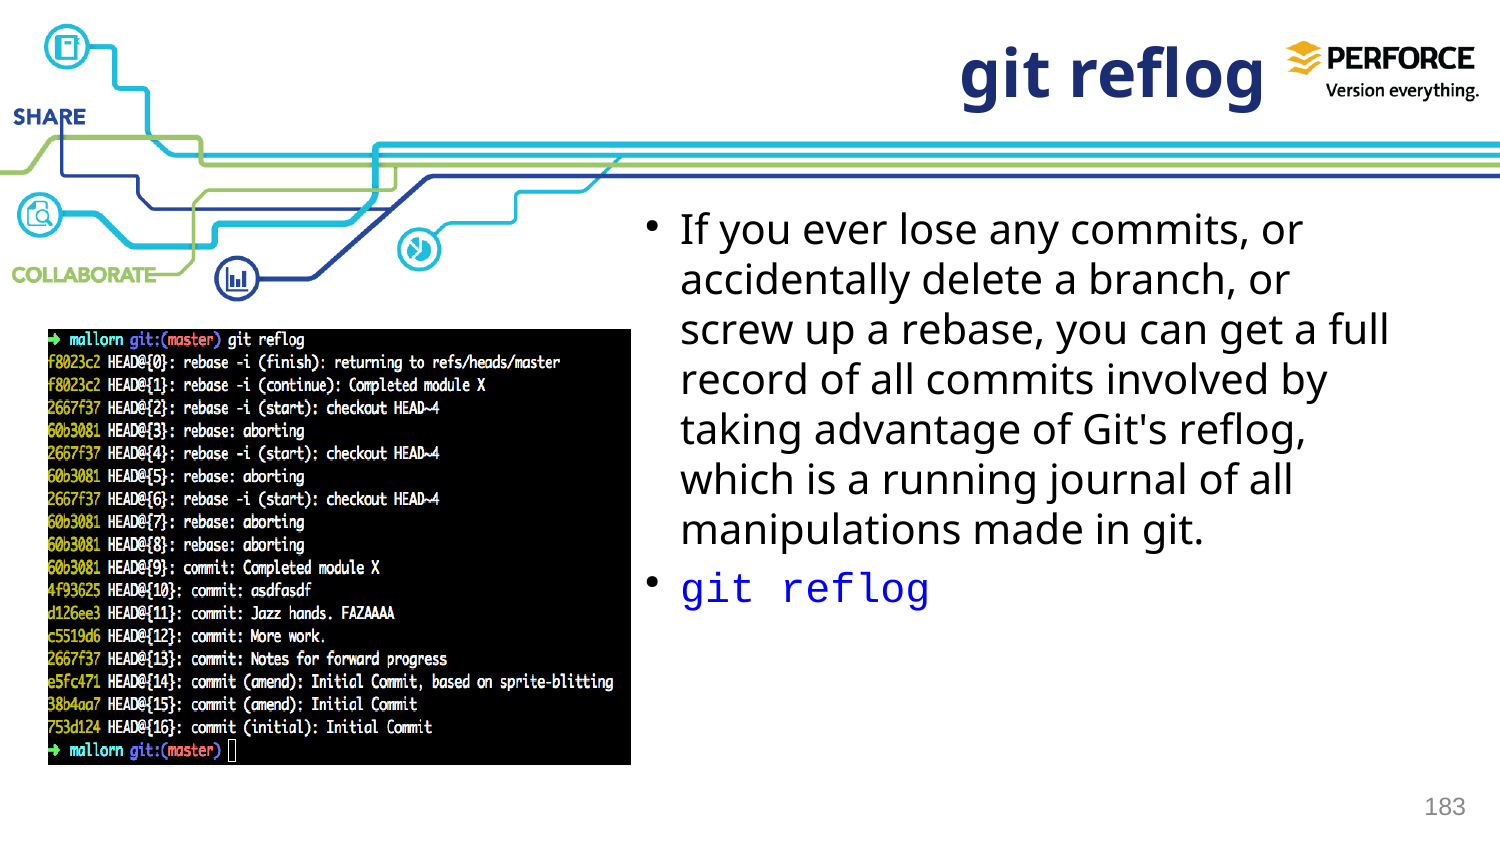

# git reflog
If you ever lose any commits, or accidentally delete a branch, or screw up a rebase, you can get a full record of all commits involved by taking advantage of Git's reflog, which is a running journal of all manipulations made in git.
git reflog